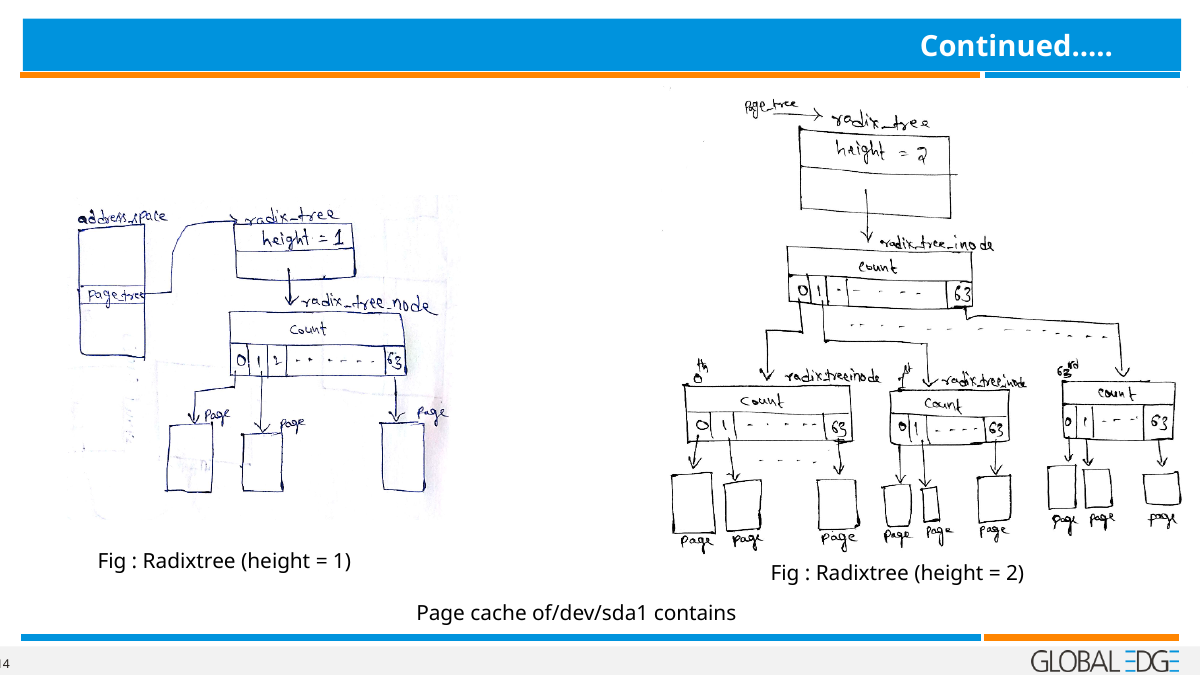

# Continued.....
Fig : Radixtree (height = 1)
Fig : Radixtree (height = 2)
Page cache of/dev/sda1 contains